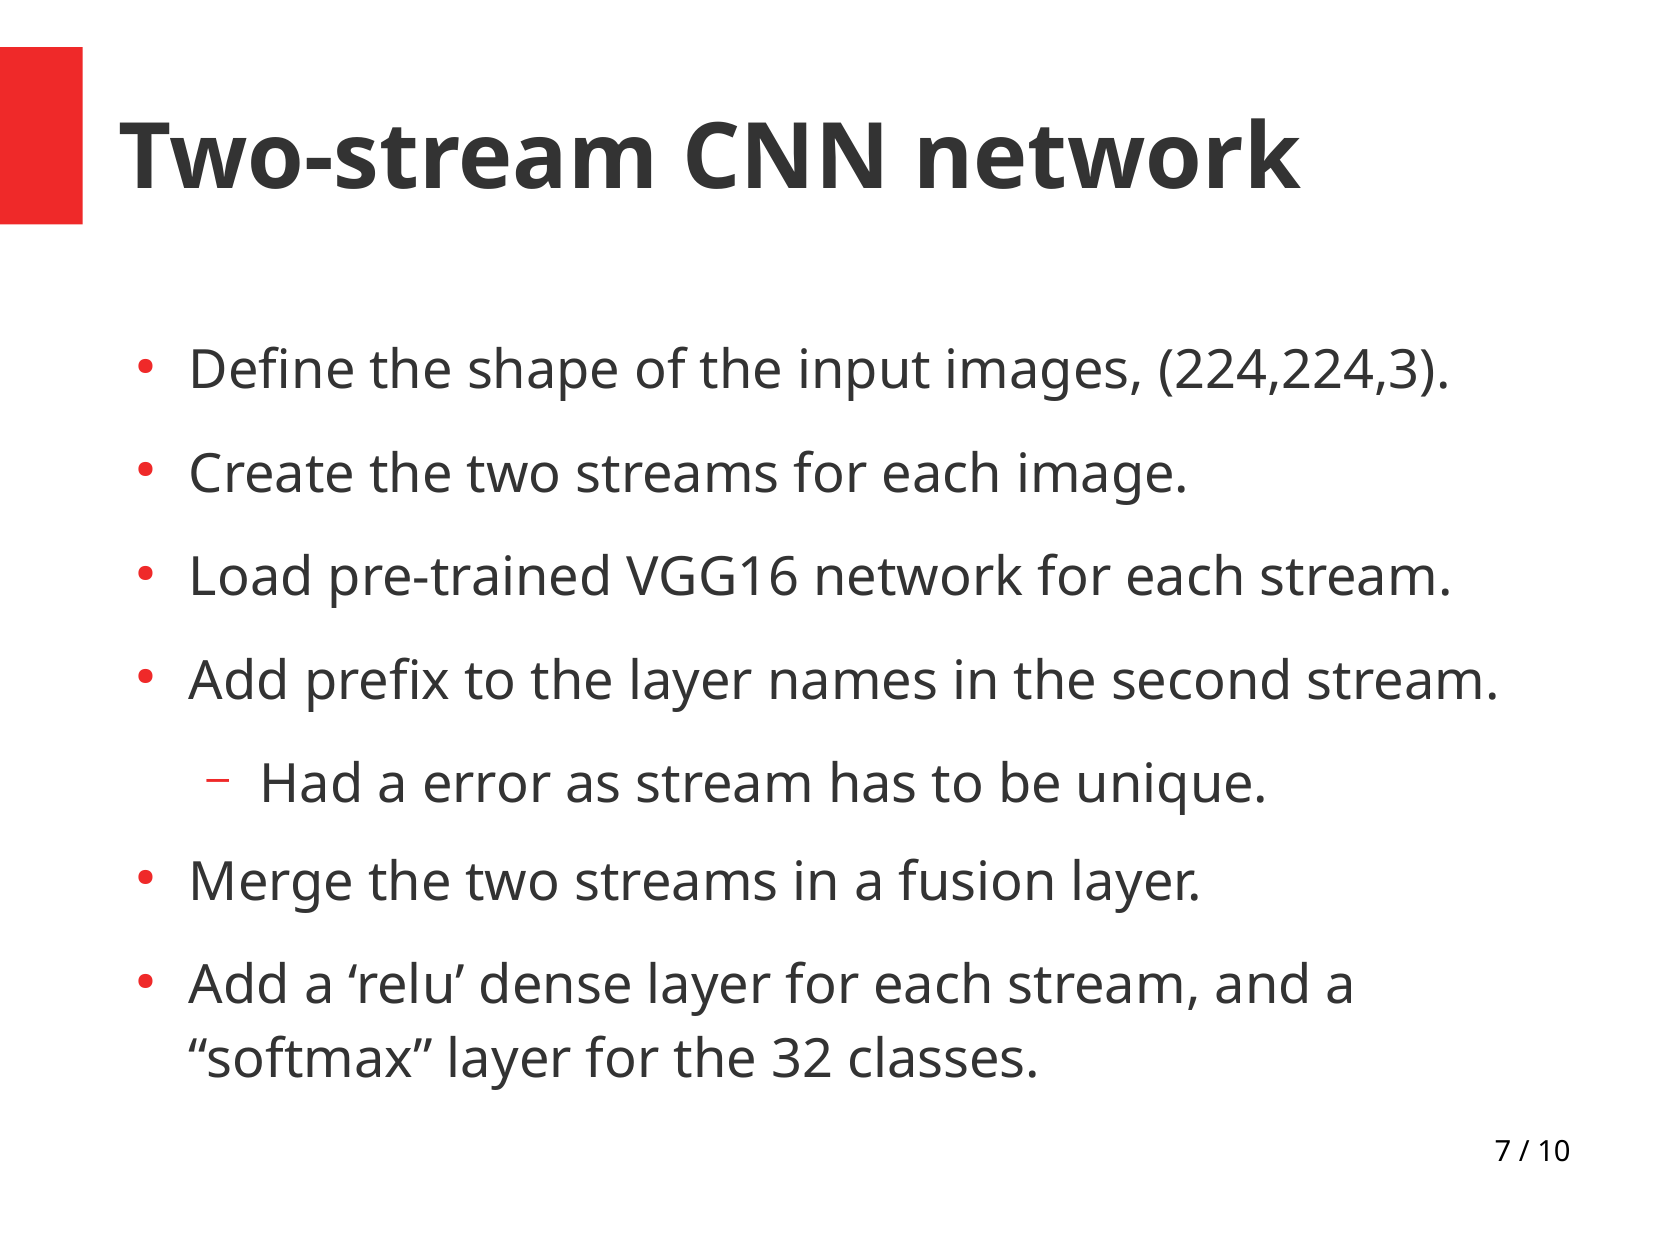

# Two-stream CNN network
Define the shape of the input images, (224,224,3).
Create the two streams for each image.
Load pre-trained VGG16 network for each stream.
Add prefix to the layer names in the second stream.
Had a error as stream has to be unique.
Merge the two streams in a fusion layer.
Add a ‘relu’ dense layer for each stream, and a “softmax” layer for the 32 classes.
7